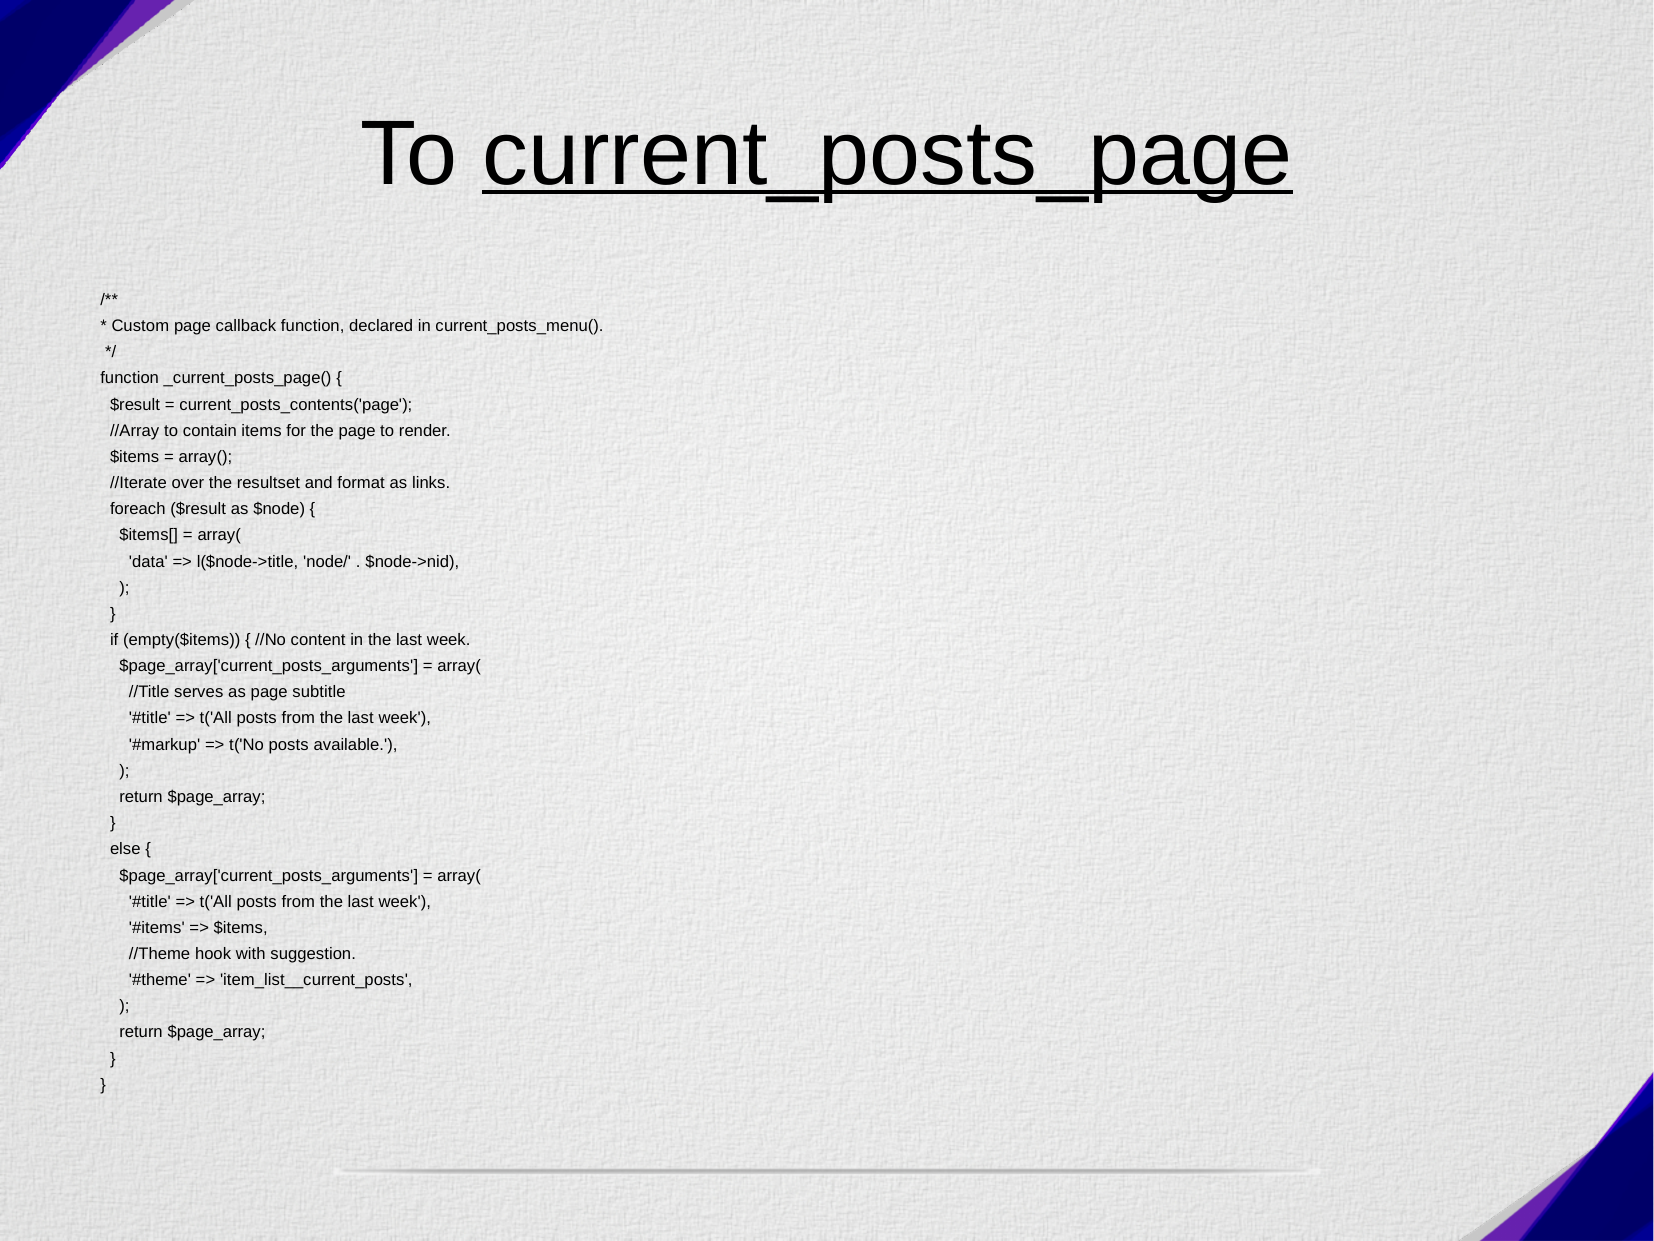

# To current_posts_page
/**
* Custom page callback function, declared in current_posts_menu().
 */
function _current_posts_page() {
 $result = current_posts_contents('page');
 //Array to contain items for the page to render.
 $items = array();
 //Iterate over the resultset and format as links.
 foreach ($result as $node) {
 $items[] = array(
 'data' => l($node->title, 'node/' . $node->nid),
 );
 }
 if (empty($items)) { //No content in the last week.
 $page_array['current_posts_arguments'] = array(
 //Title serves as page subtitle
 '#title' => t('All posts from the last week'),
 '#markup' => t('No posts available.'),
 );
 return $page_array;
 }
 else {
 $page_array['current_posts_arguments'] = array(
 '#title' => t('All posts from the last week'),
 '#items' => $items,
 //Theme hook with suggestion.
 '#theme' => 'item_list__current_posts',
 );
 return $page_array;
 }
}